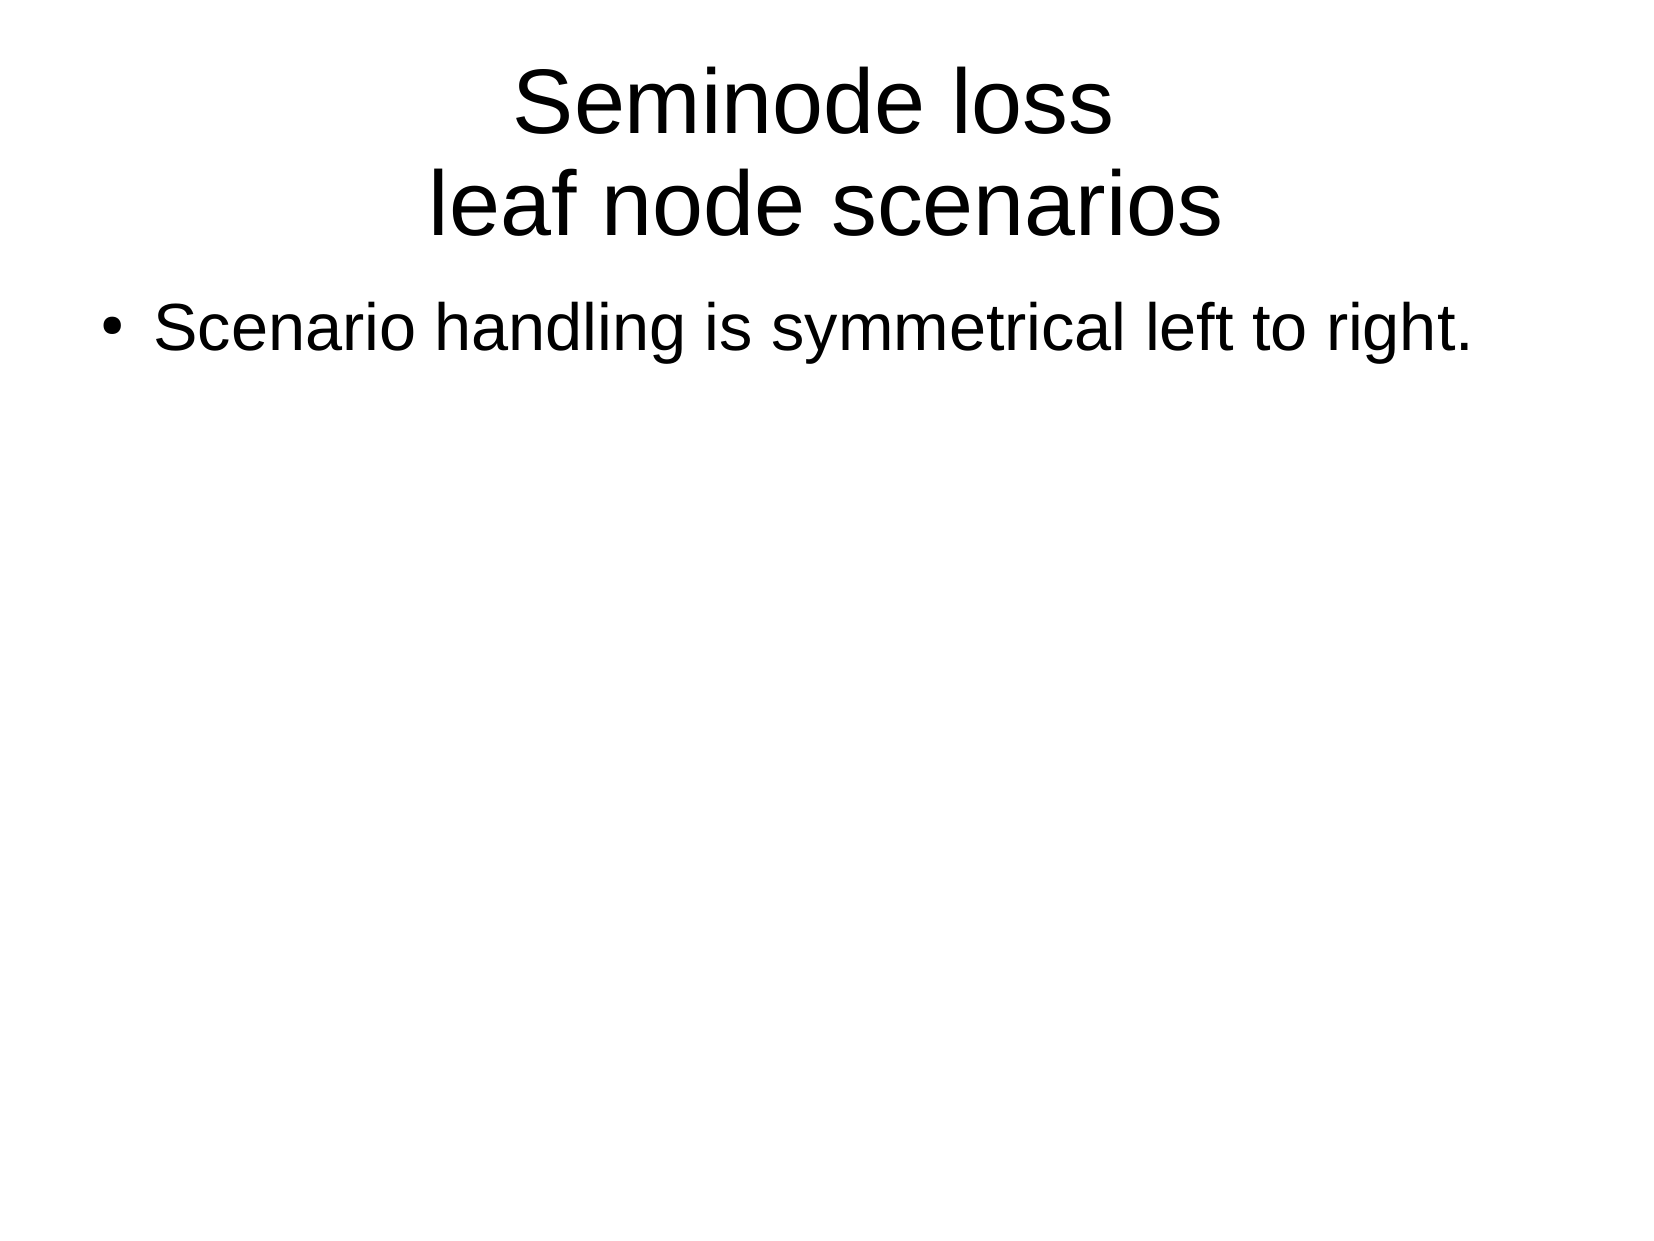

# Seminode loss leaf node scenarios
Scenario handling is symmetrical left to right.